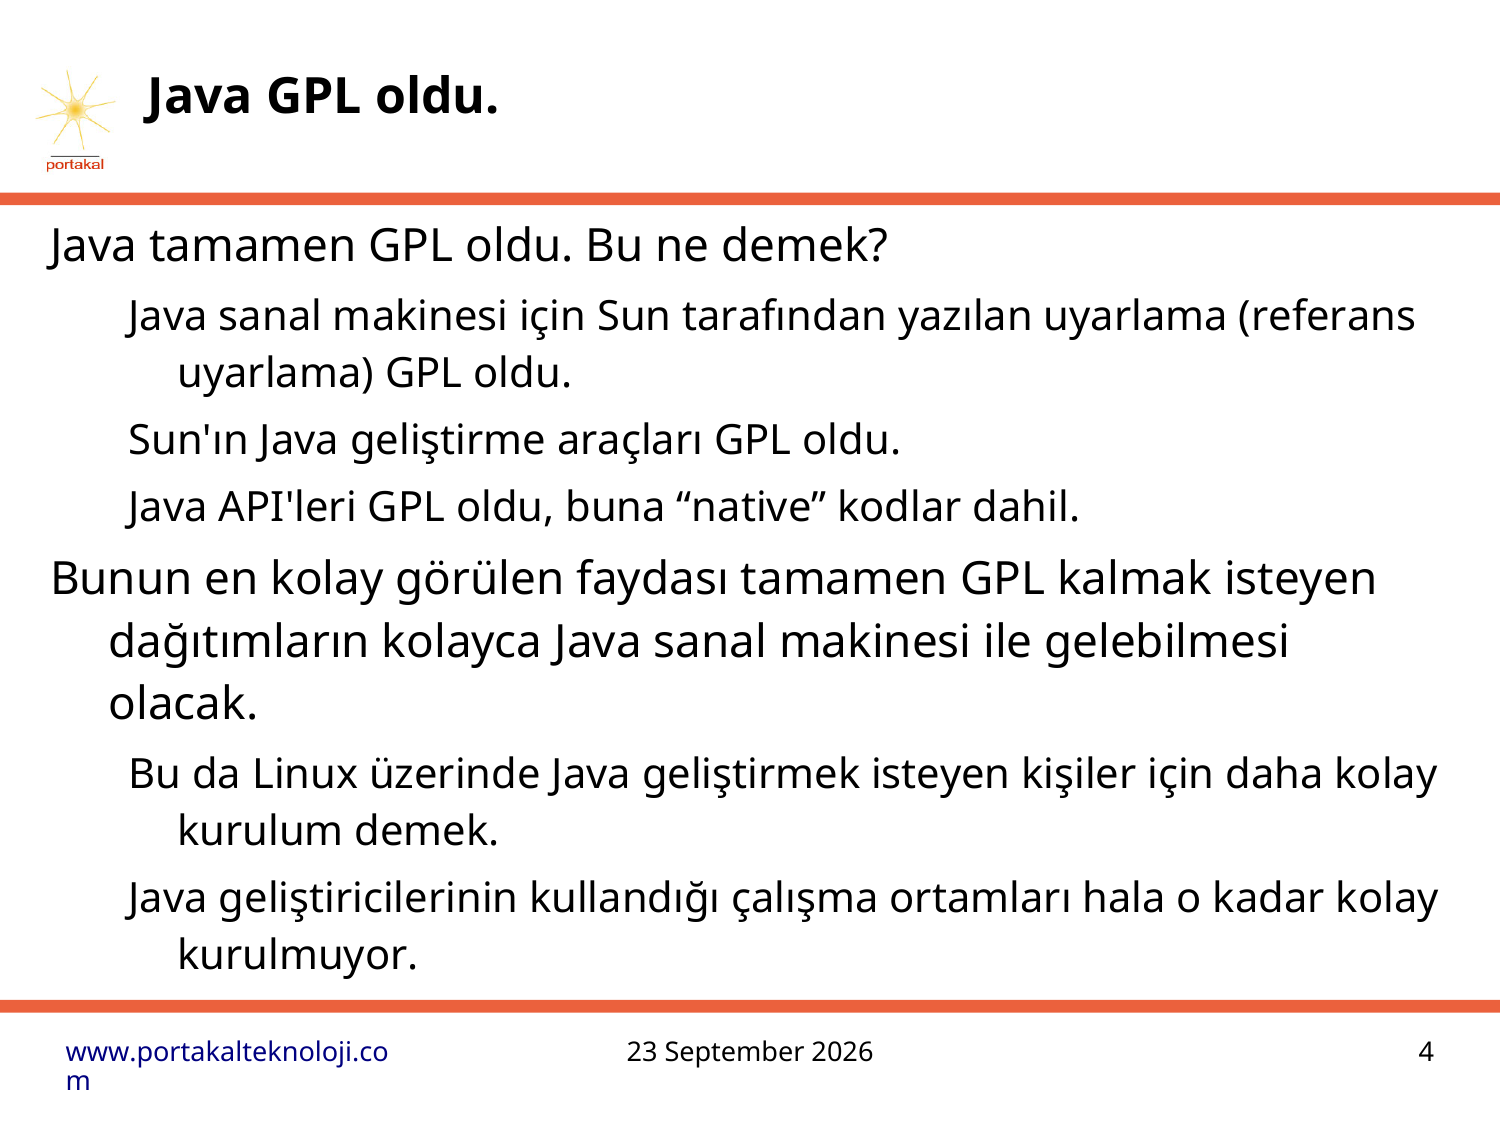

# Java GPL oldu.
Java tamamen GPL oldu. Bu ne demek?
Java sanal makinesi için Sun tarafından yazılan uyarlama (referans uyarlama) GPL oldu.
Sun'ın Java geliştirme araçları GPL oldu.
Java API'leri GPL oldu, buna “native” kodlar dahil.
Bunun en kolay görülen faydası tamamen GPL kalmak isteyen dağıtımların kolayca Java sanal makinesi ile gelebilmesi olacak.
Bu da Linux üzerinde Java geliştirmek isteyen kişiler için daha kolay kurulum demek.
Java geliştiricilerinin kullandığı çalışma ortamları hala o kadar kolay kurulmuyor.